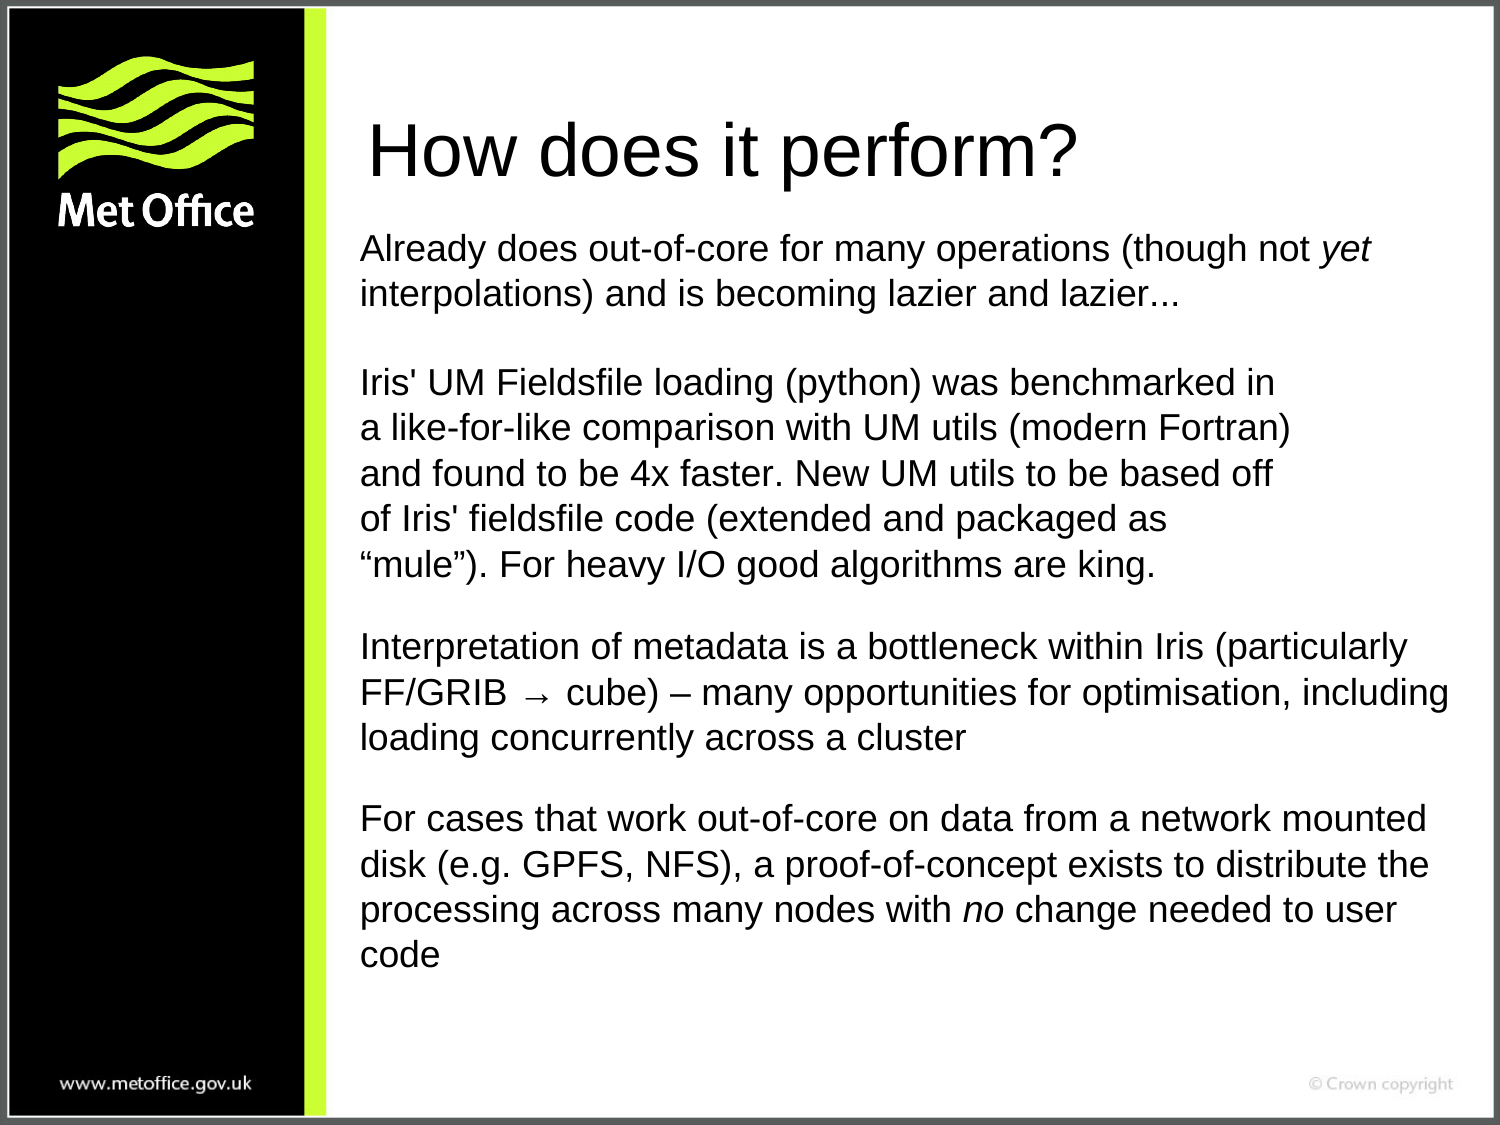

# How does it perform?
Already does out-of-core for many operations (though not yet interpolations) and is becoming lazier and lazier...
Iris' UM Fieldsfile loading (python) was benchmarked in a like-for-like comparison with UM utils (modern Fortran) and found to be 4x faster. New UM utils to be based off of Iris' fieldsfile code (extended and packaged as “mule”). For heavy I/O good algorithms are king.
Interpretation of metadata is a bottleneck within Iris (particularly FF/GRIB → cube) – many opportunities for optimisation, including loading concurrently across a cluster
For cases that work out-of-core on data from a network mounted disk (e.g. GPFS, NFS), a proof-of-concept exists to distribute the processing across many nodes with no change needed to user code